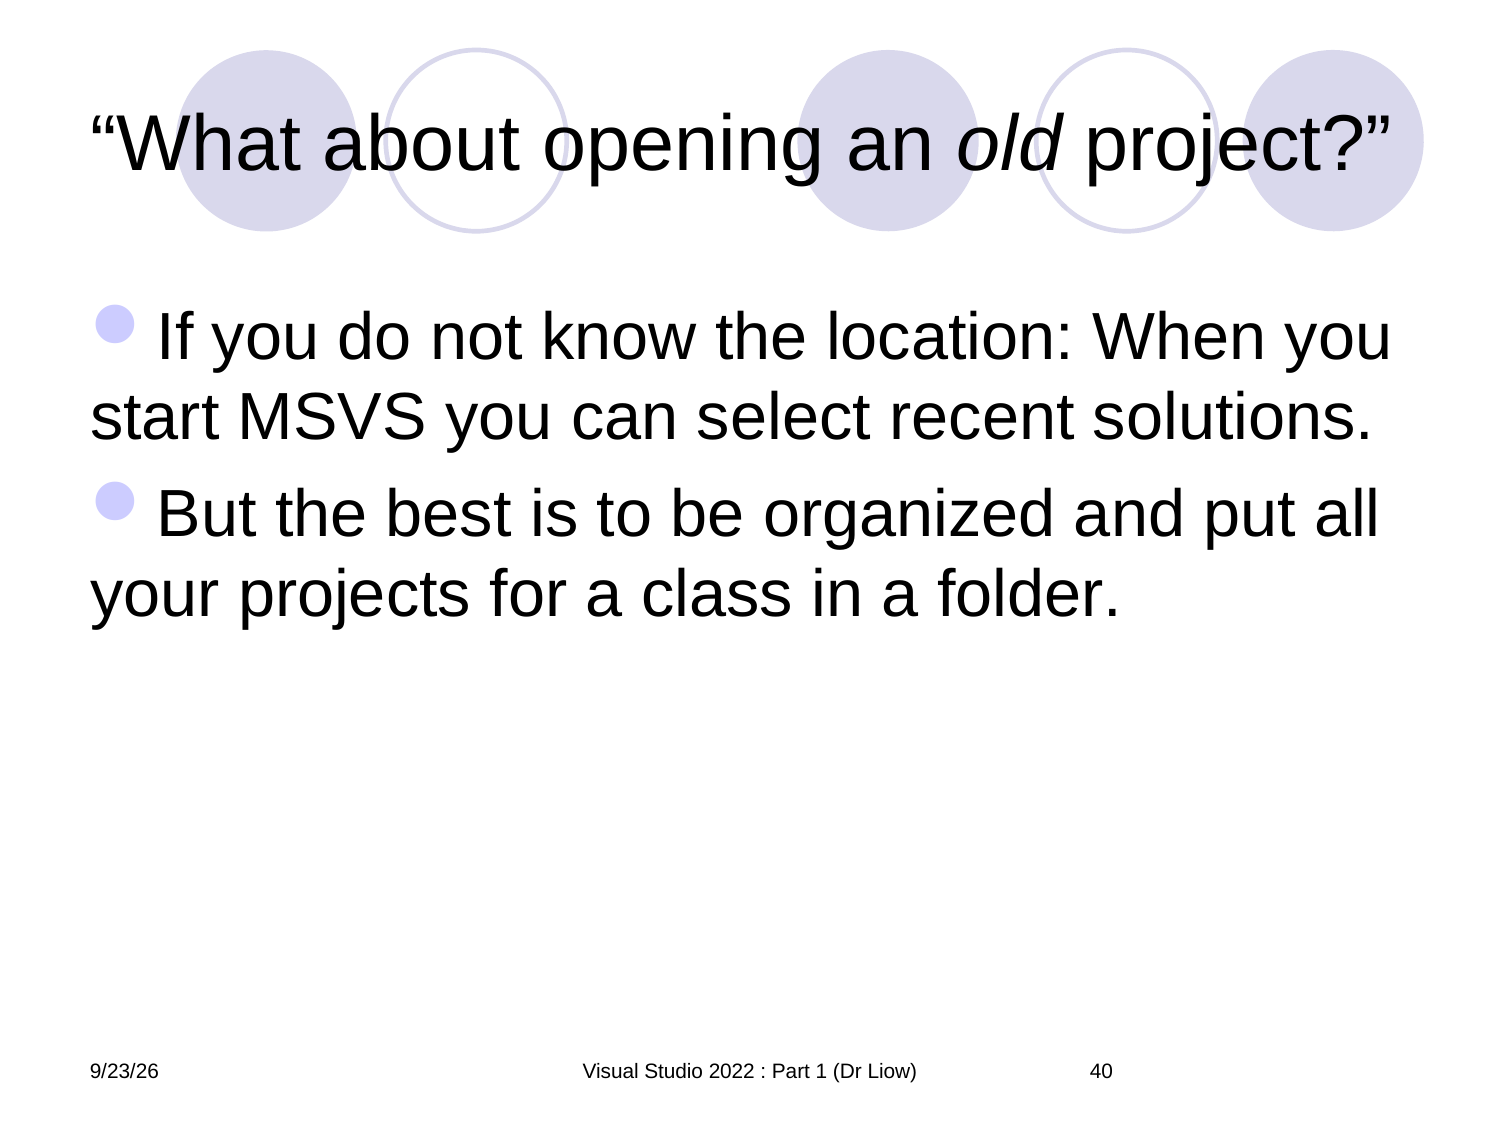

# “What about opening an old project?”
If you do not know the location: When you start MSVS you can select recent solutions.
But the best is to be organized and put all your projects for a class in a folder.
Visual Studio 2022 : Part 1 (Dr Liow)